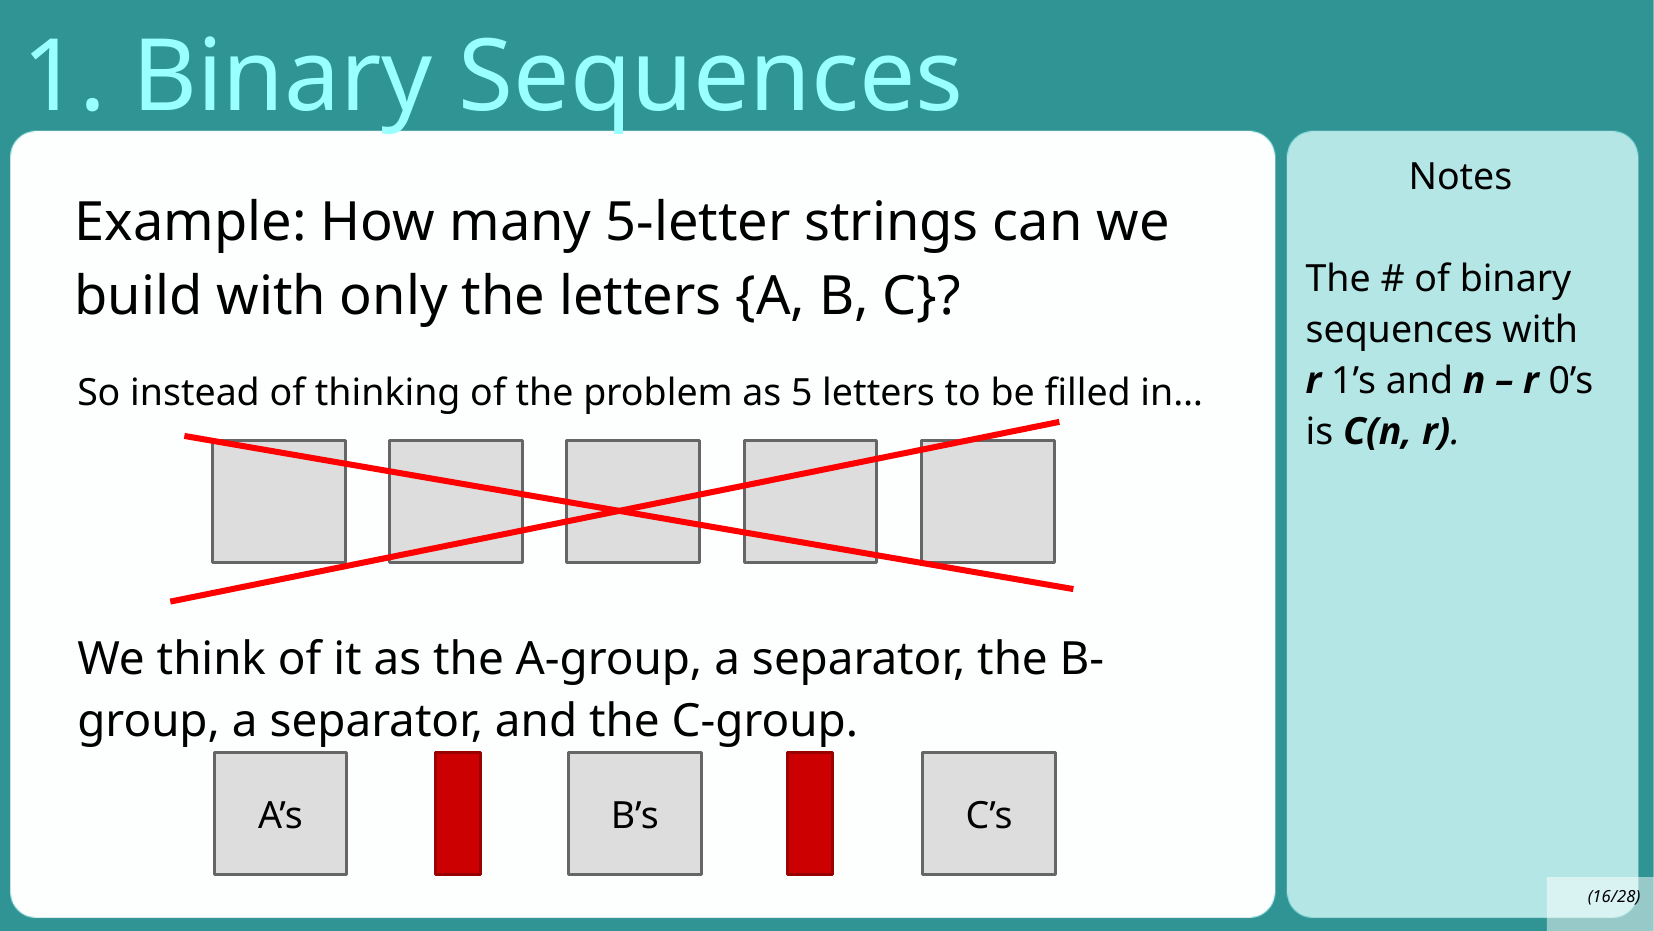

# 1. Binary Sequences
Notes
The # of binary sequences with
r 1’s and n – r 0’s is C(n, r).
Example: How many 5-letter strings can we build with only the letters {A, B, C}?
So instead of thinking of the problem as 5 letters to be filled in…
We think of it as the A-group, a separator, the B-group, a separator, and the C-group.
A’s
B’s
C’s